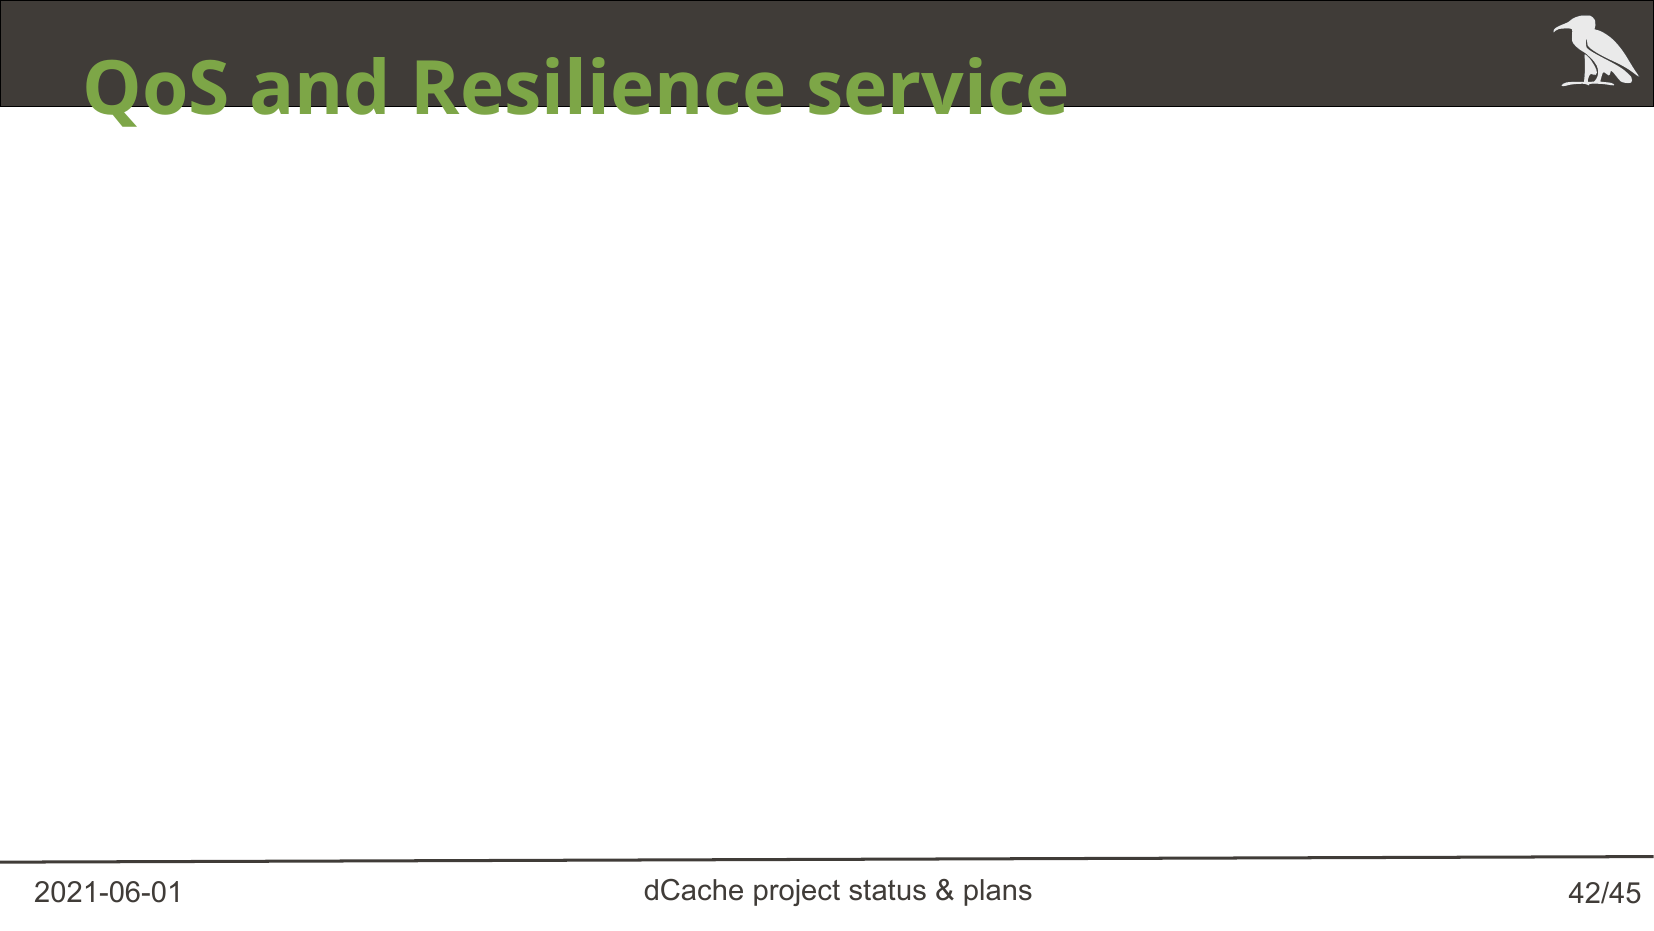

# QoS and Resilience service
dCache project status & plans
2021-06-01
42